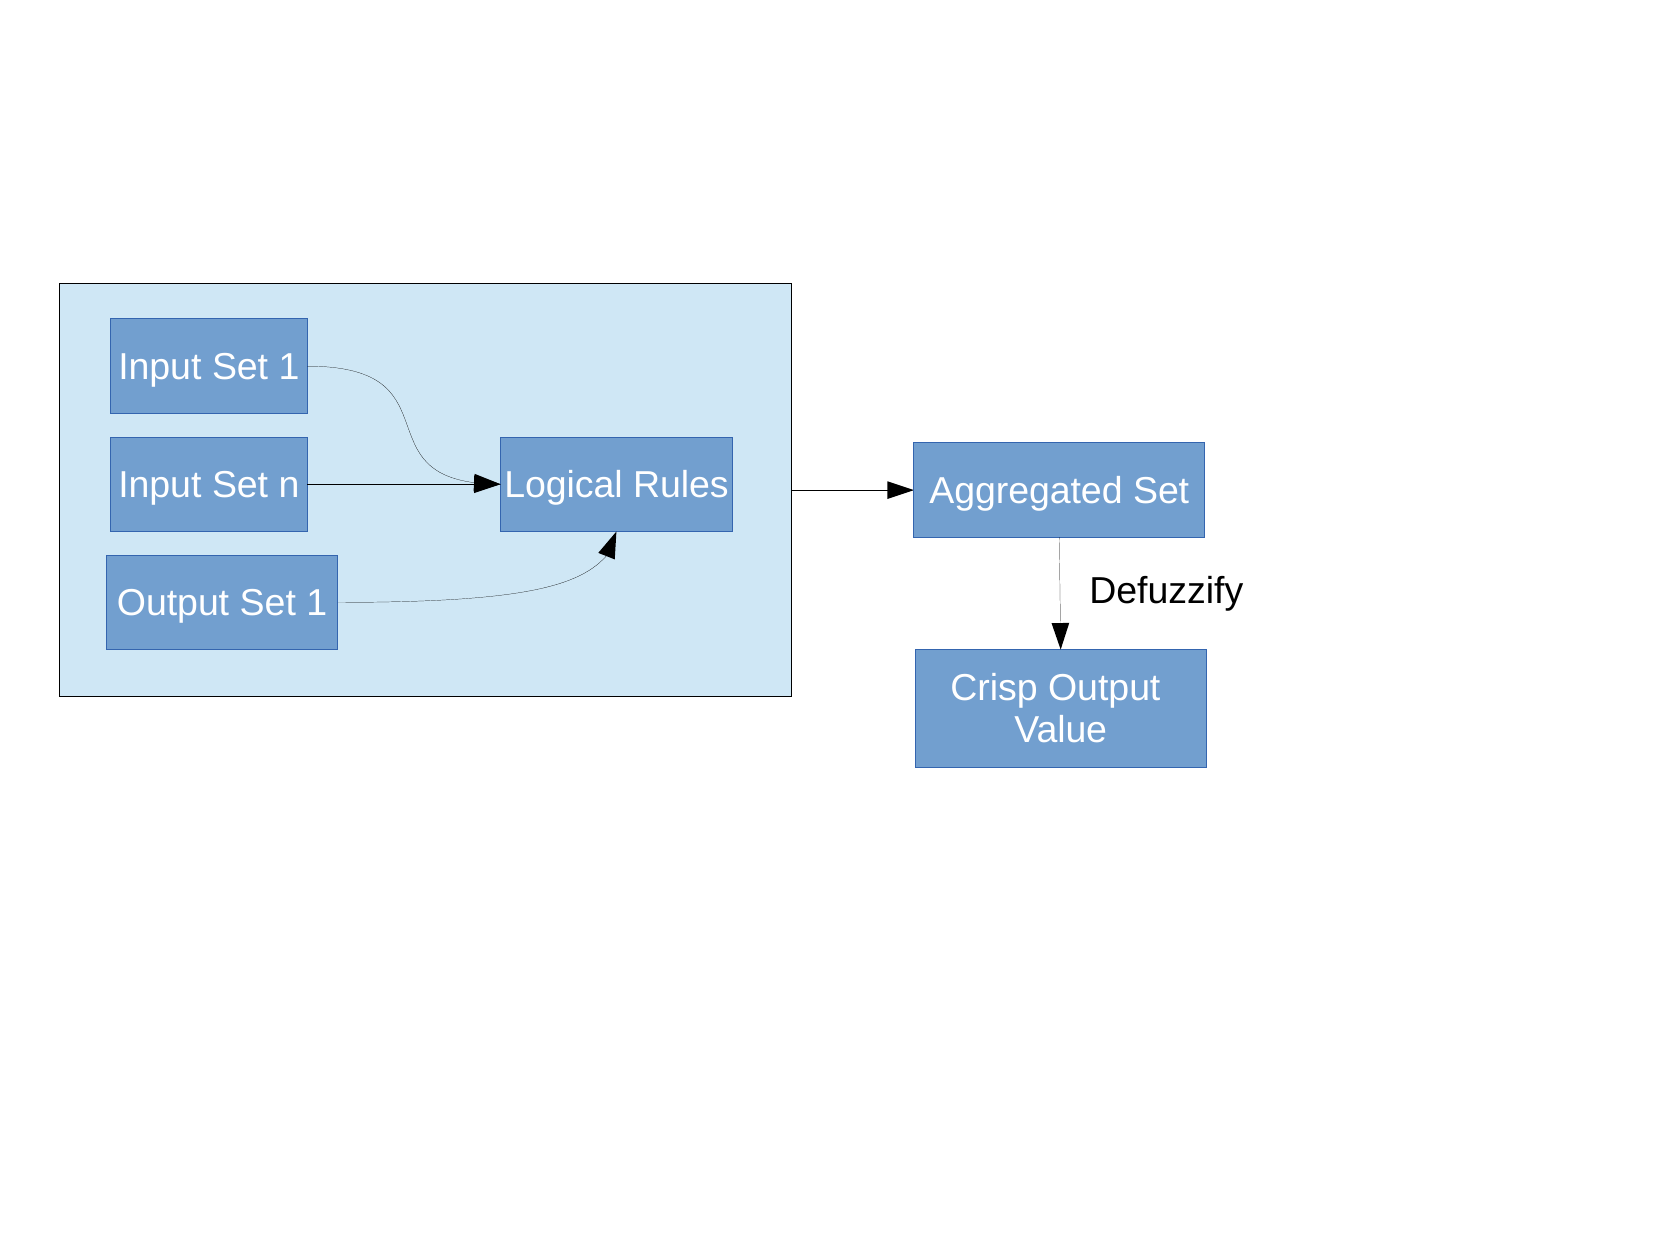

Input Set 1
Input Set n
Logical Rules
Aggregated Set
Defuzzify
Output Set 1
Crisp Output
Value